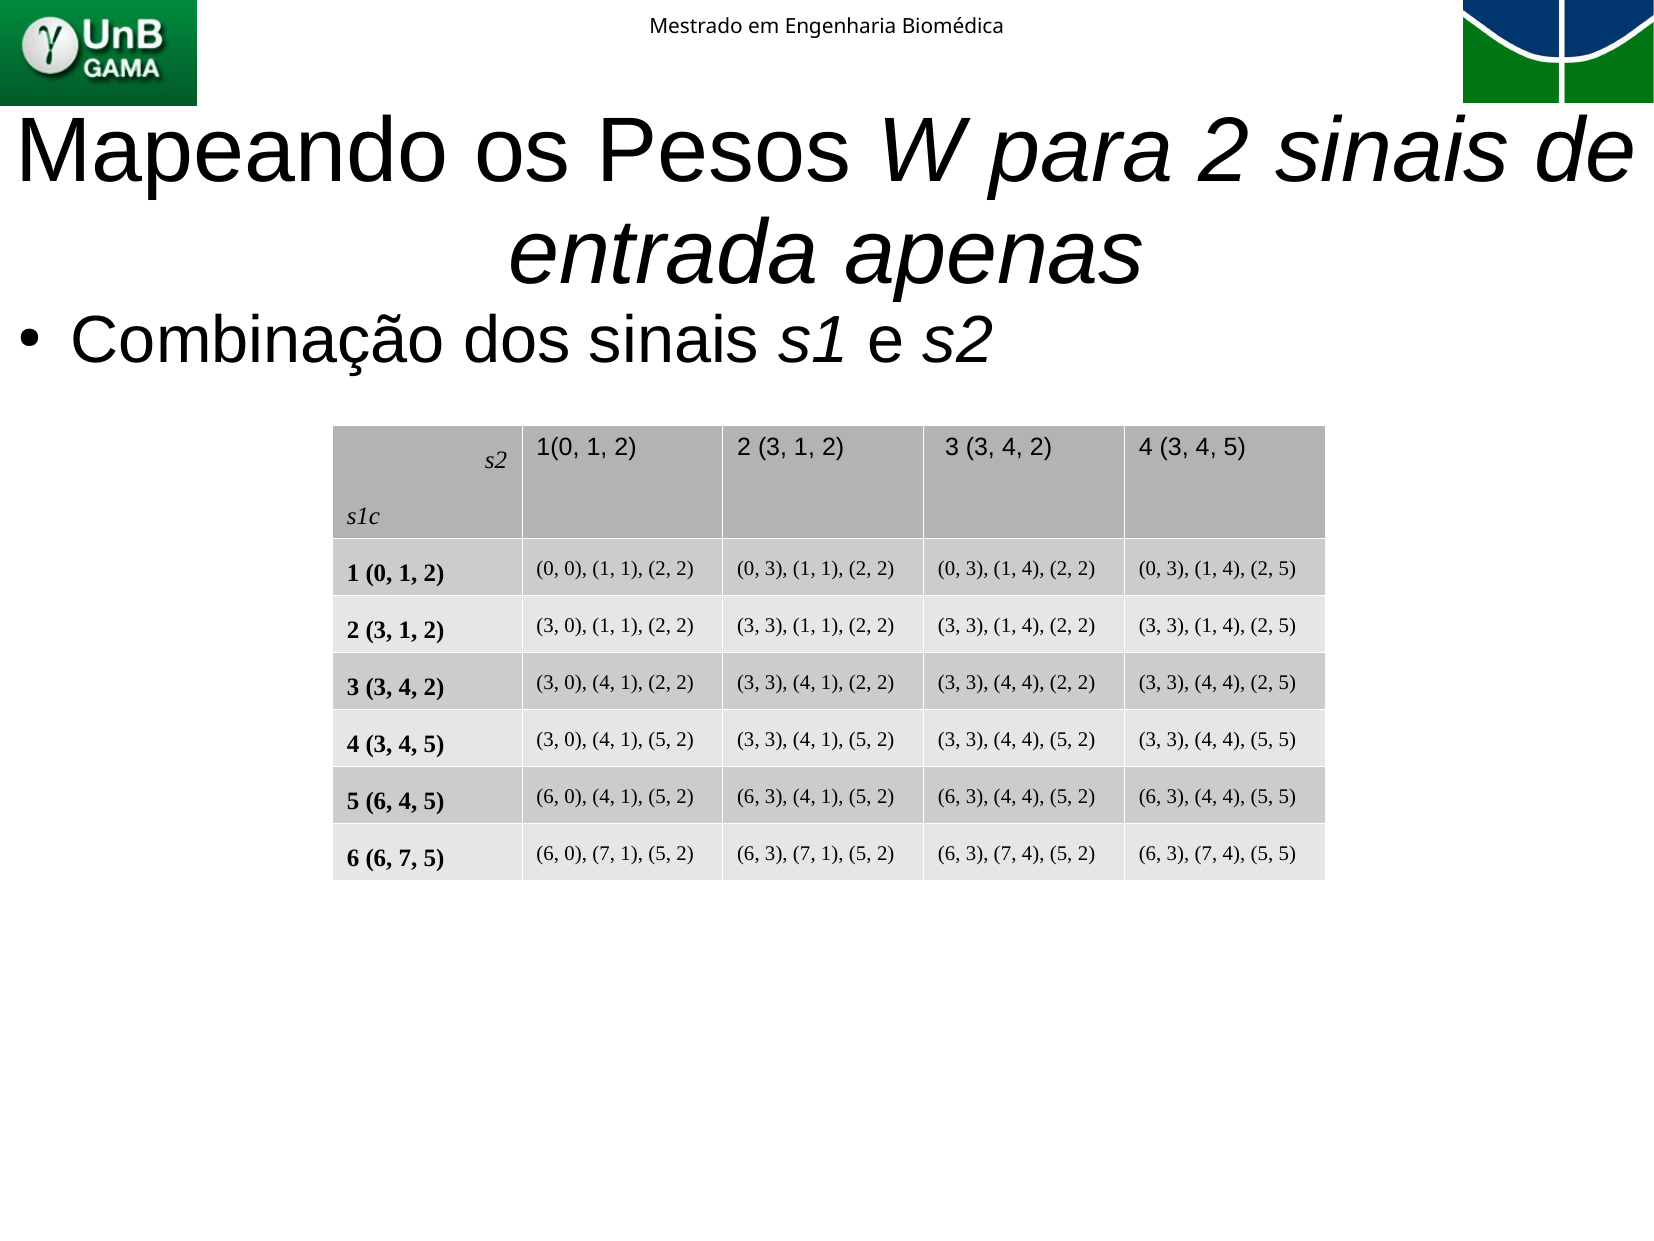

# Mapeando os Pesos W para 2 sinais de entrada apenas
Combinação dos sinais s1 e s2
| s2 s1c | 1(0, 1, 2) | 2 (3, 1, 2) | 3 (3, 4, 2) | 4 (3, 4, 5) |
| --- | --- | --- | --- | --- |
| 1 (0, 1, 2) | (0, 0), (1, 1), (2, 2) | (0, 3), (1, 1), (2, 2) | (0, 3), (1, 4), (2, 2) | (0, 3), (1, 4), (2, 5) |
| 2 (3, 1, 2) | (3, 0), (1, 1), (2, 2) | (3, 3), (1, 1), (2, 2) | (3, 3), (1, 4), (2, 2) | (3, 3), (1, 4), (2, 5) |
| 3 (3, 4, 2) | (3, 0), (4, 1), (2, 2) | (3, 3), (4, 1), (2, 2) | (3, 3), (4, 4), (2, 2) | (3, 3), (4, 4), (2, 5) |
| 4 (3, 4, 5) | (3, 0), (4, 1), (5, 2) | (3, 3), (4, 1), (5, 2) | (3, 3), (4, 4), (5, 2) | (3, 3), (4, 4), (5, 5) |
| 5 (6, 4, 5) | (6, 0), (4, 1), (5, 2) | (6, 3), (4, 1), (5, 2) | (6, 3), (4, 4), (5, 2) | (6, 3), (4, 4), (5, 5) |
| 6 (6, 7, 5) | (6, 0), (7, 1), (5, 2) | (6, 3), (7, 1), (5, 2) | (6, 3), (7, 4), (5, 2) | (6, 3), (7, 4), (5, 5) |